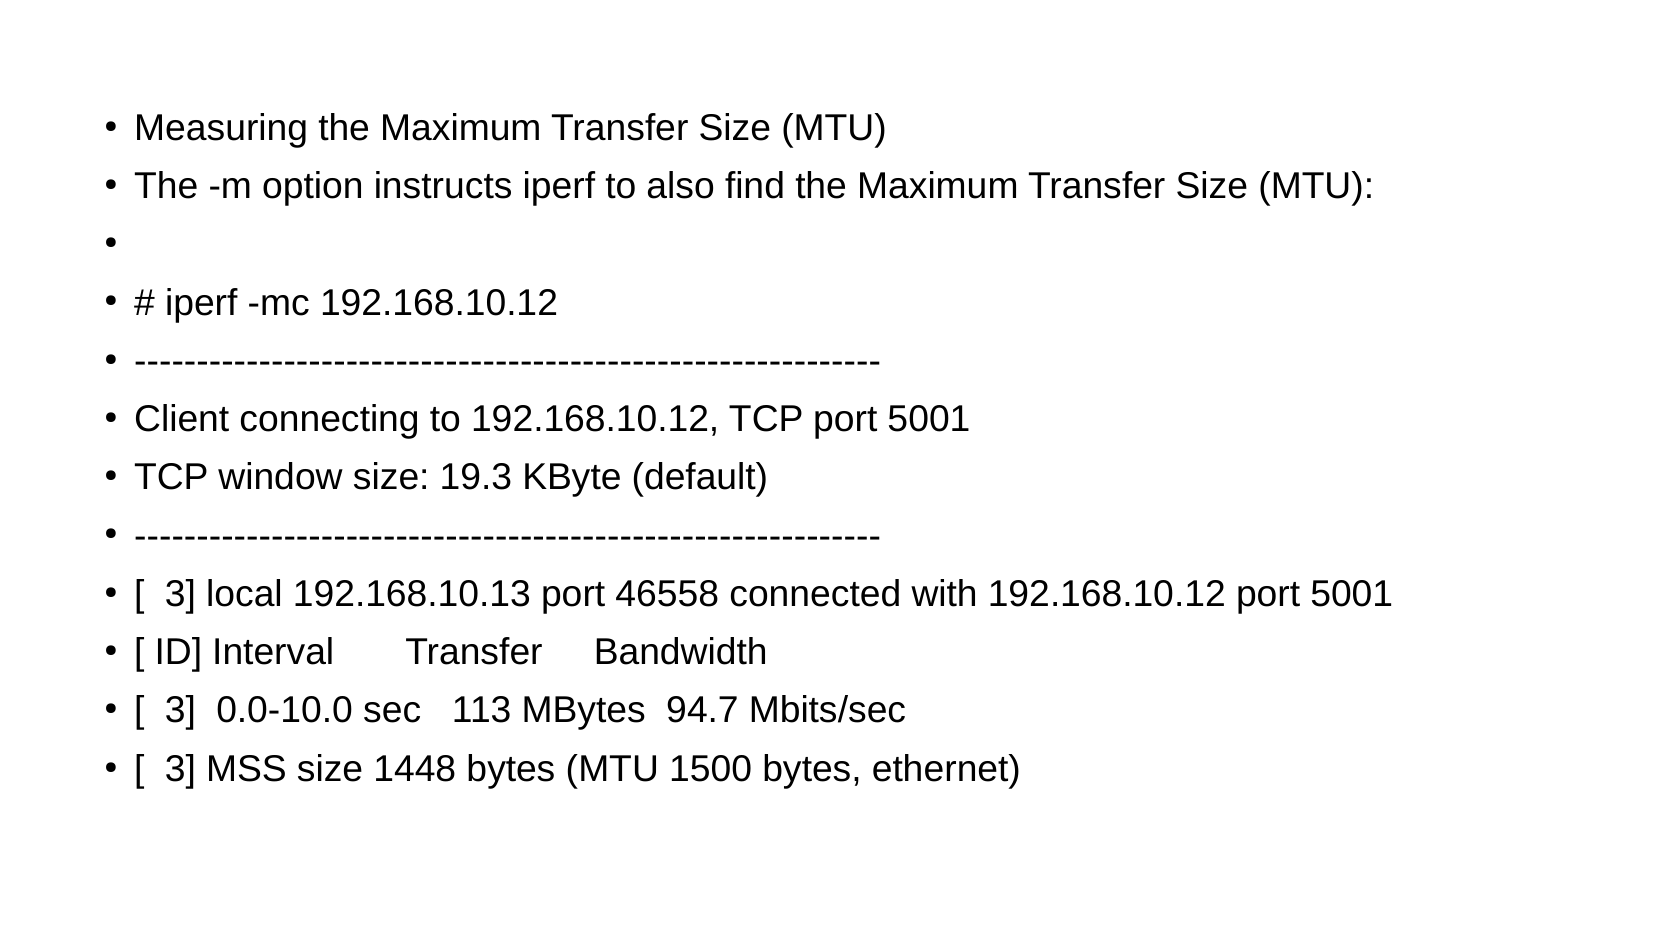

# Measuring the Maximum Transfer Size (MTU)
The -m option instructs iperf to also find the Maximum Transfer Size (MTU):
# iperf -mc 192.168.10.12
------------------------------------------------------------
Client connecting to 192.168.10.12, TCP port 5001
TCP window size: 19.3 KByte (default)
------------------------------------------------------------
[ 3] local 192.168.10.13 port 46558 connected with 192.168.10.12 port 5001
[ ID] Interval Transfer Bandwidth
[ 3] 0.0-10.0 sec 113 MBytes 94.7 Mbits/sec
[ 3] MSS size 1448 bytes (MTU 1500 bytes, ethernet)